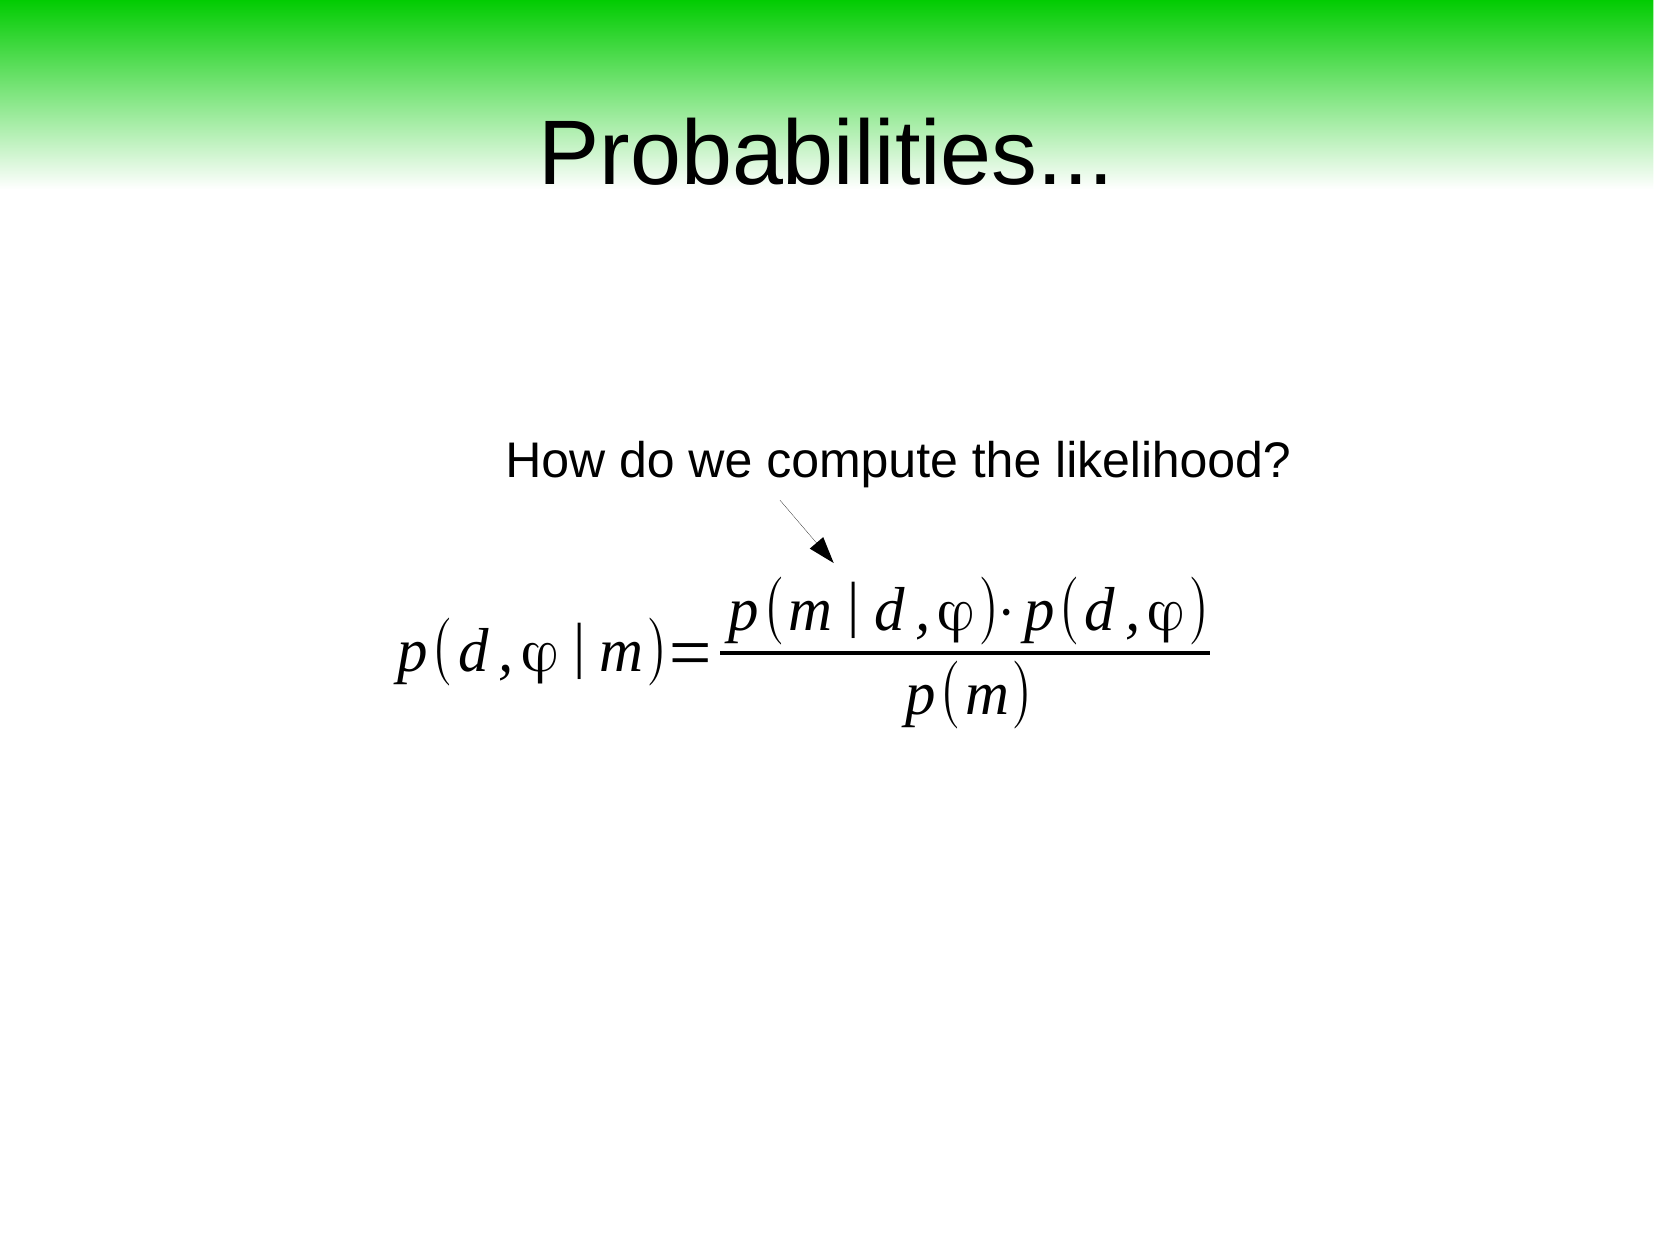

# Probabilities...
How do we compute the likelihood?